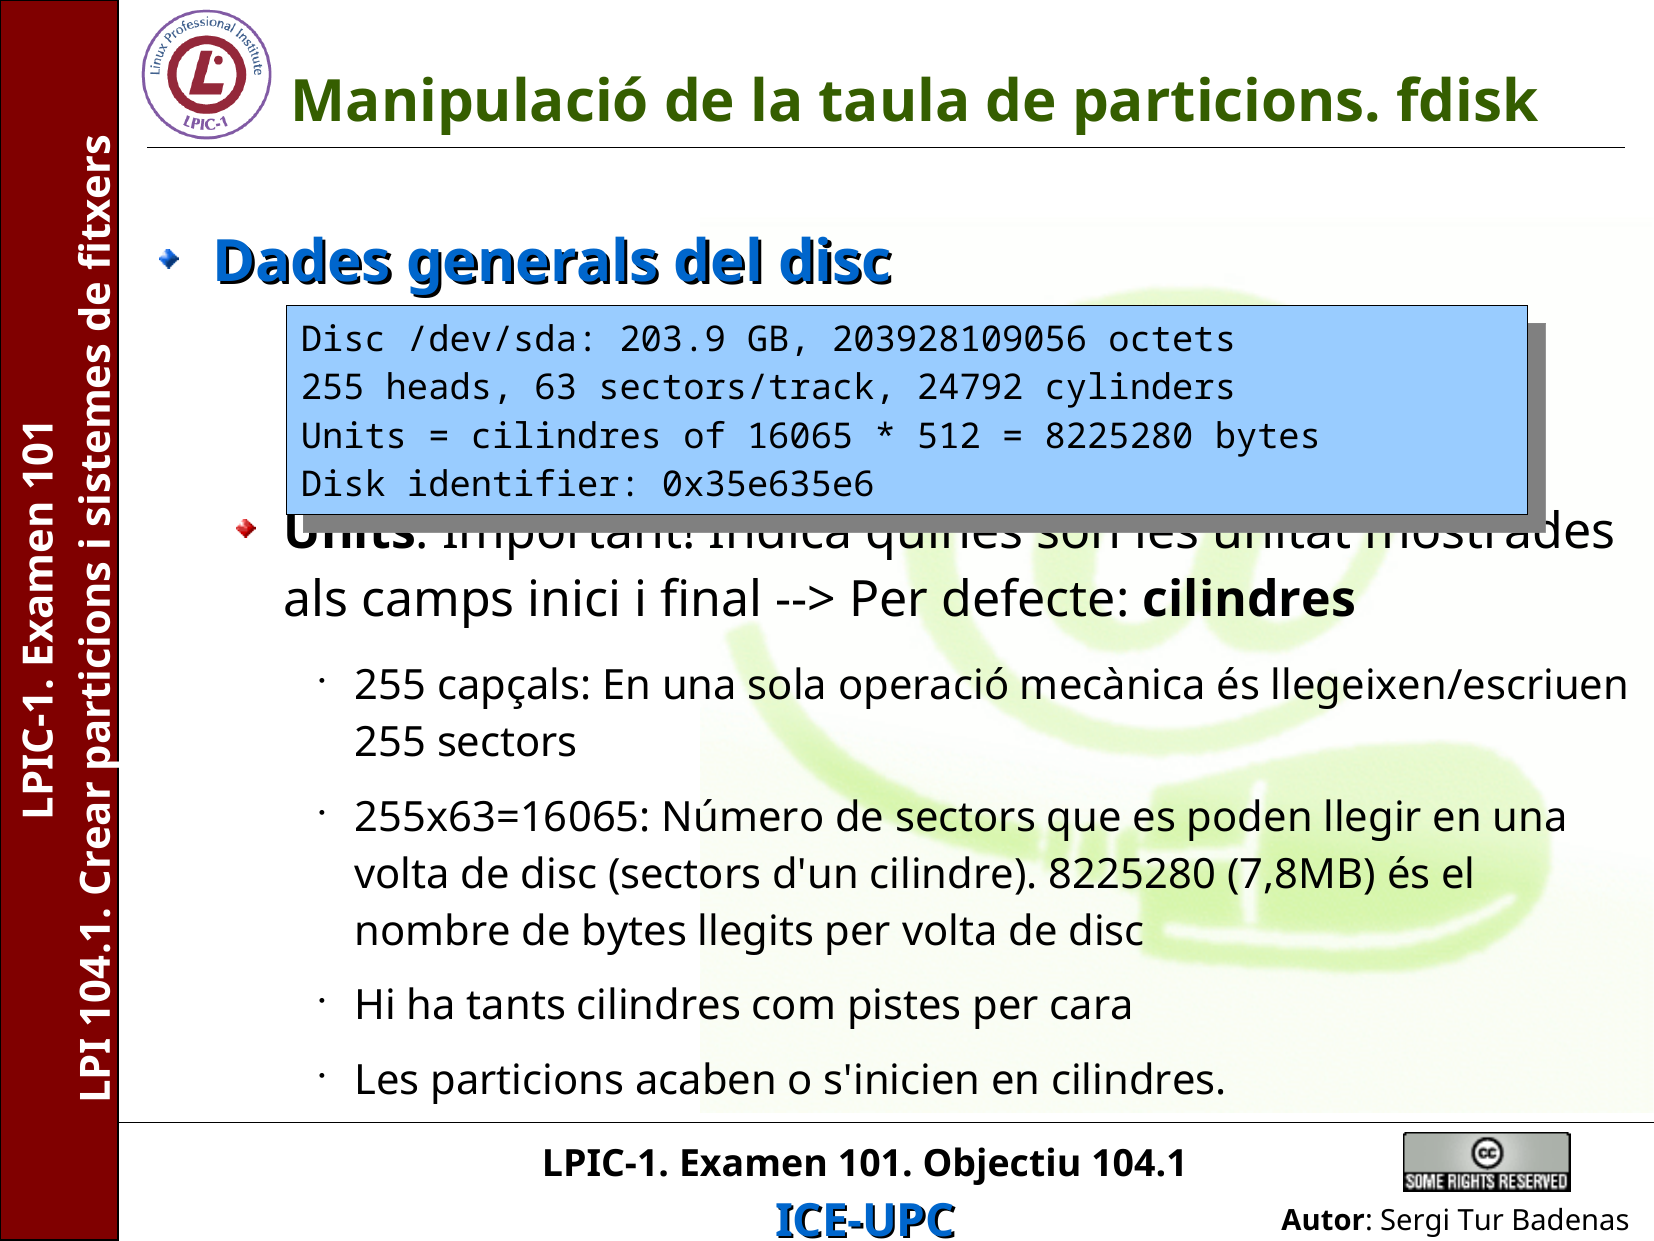

Manipulació de la taula de particions. fdisk
# Dades generals del disc
Units: Important! Indica quines són les unitat mostrades als camps inici i final --> Per defecte: cilindres
255 capçals: En una sola operació mecànica és llegeixen/escriuen 255 sectors
255x63=16065: Número de sectors que es poden llegir en una volta de disc (sectors d'un cilindre). 8225280 (7,8MB) és el nombre de bytes llegits per volta de disc
Hi ha tants cilindres com pistes per cara
Les particions acaben o s'inicien en cilindres.
Disc /dev/sda: 203.9 GB, 203928109056 octets
255 heads, 63 sectors/track, 24792 cylinders
Units = cilindres of 16065 * 512 = 8225280 bytes
Disk identifier: 0x35e635e6